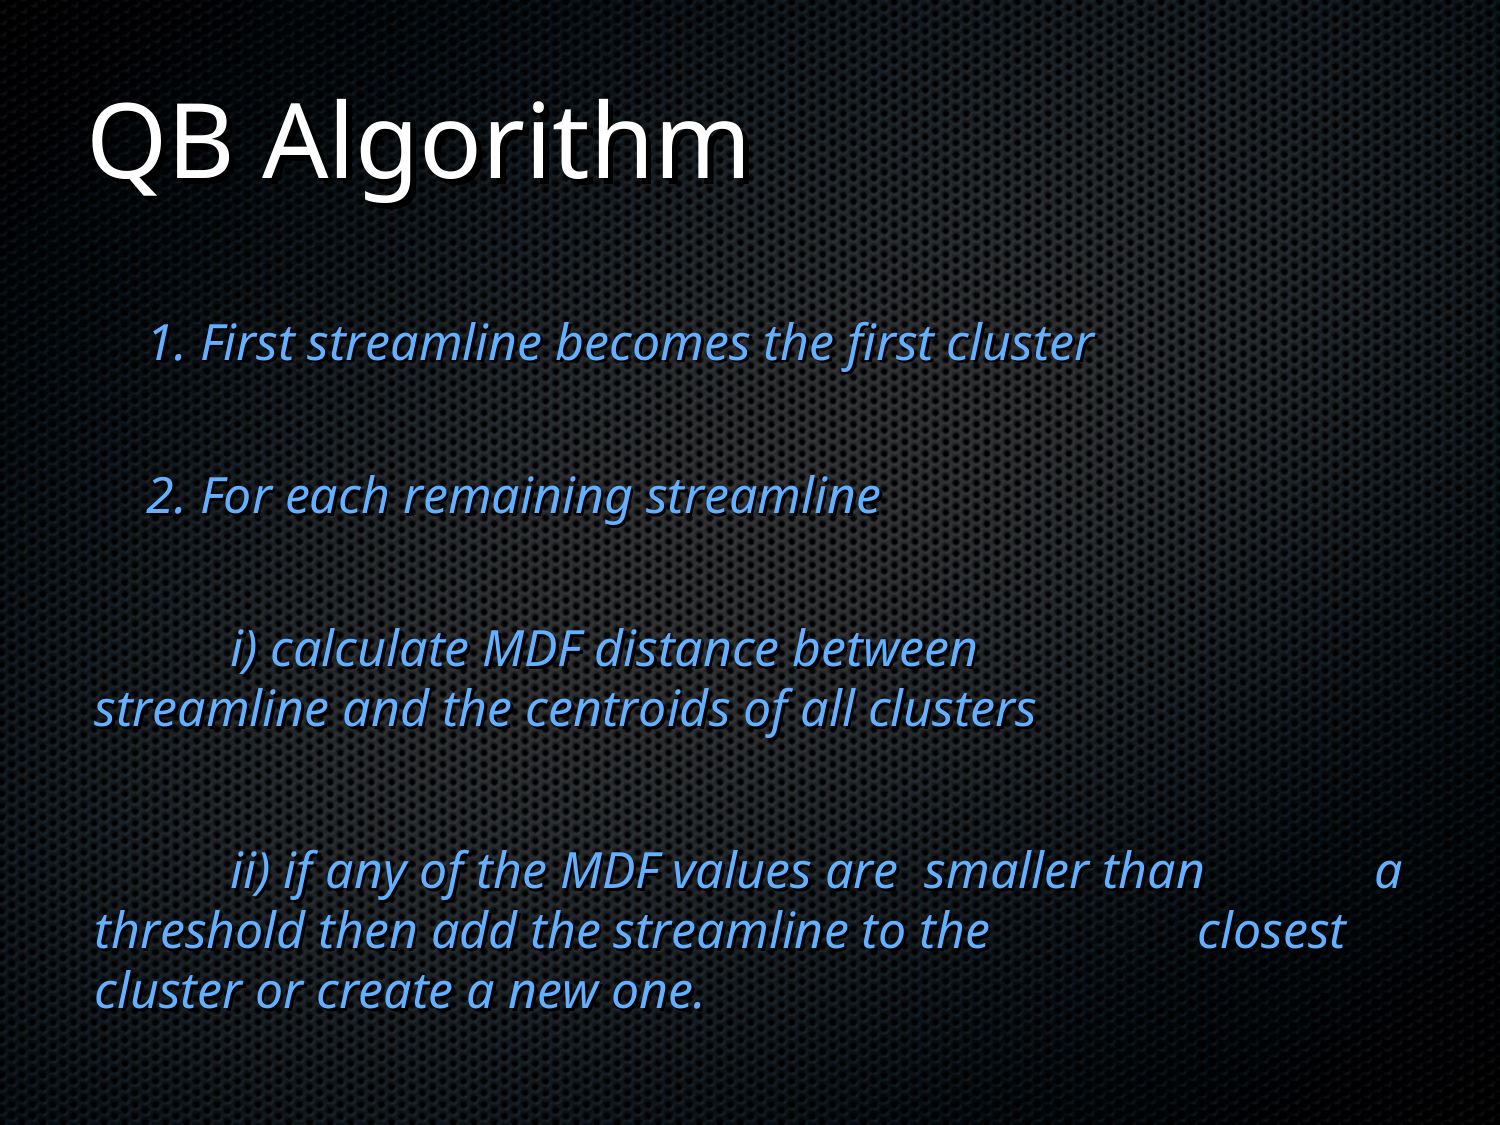

# QB Algorithm
 1. First streamline becomes the first cluster
 2. For each remaining streamline
 i) calculate MDF distance between streamline and the centroids of all clusters
 ii) if any of the MDF values are smaller than a threshold then add the streamline to the closest cluster or create a new one.